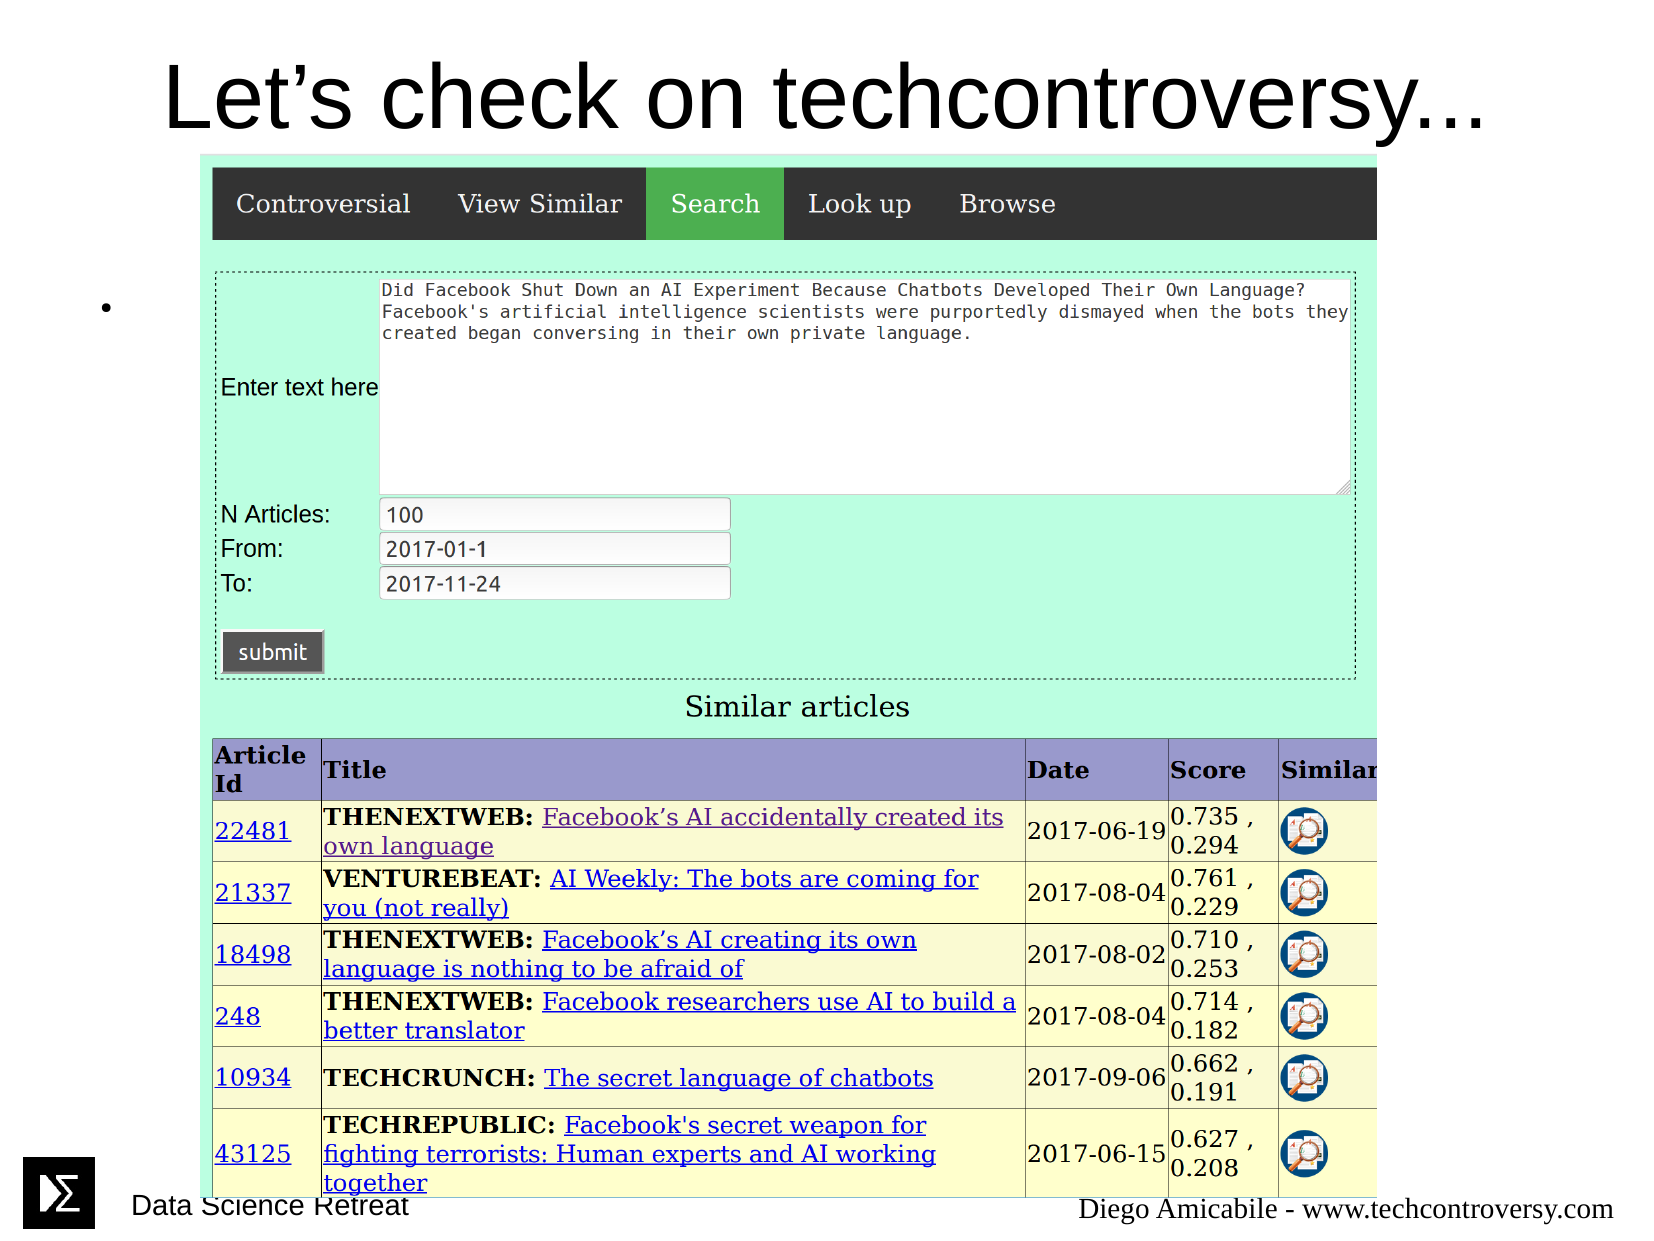

# Let’s check on techcontroversy...
Diego Amicabile - www.techcontroversy.com